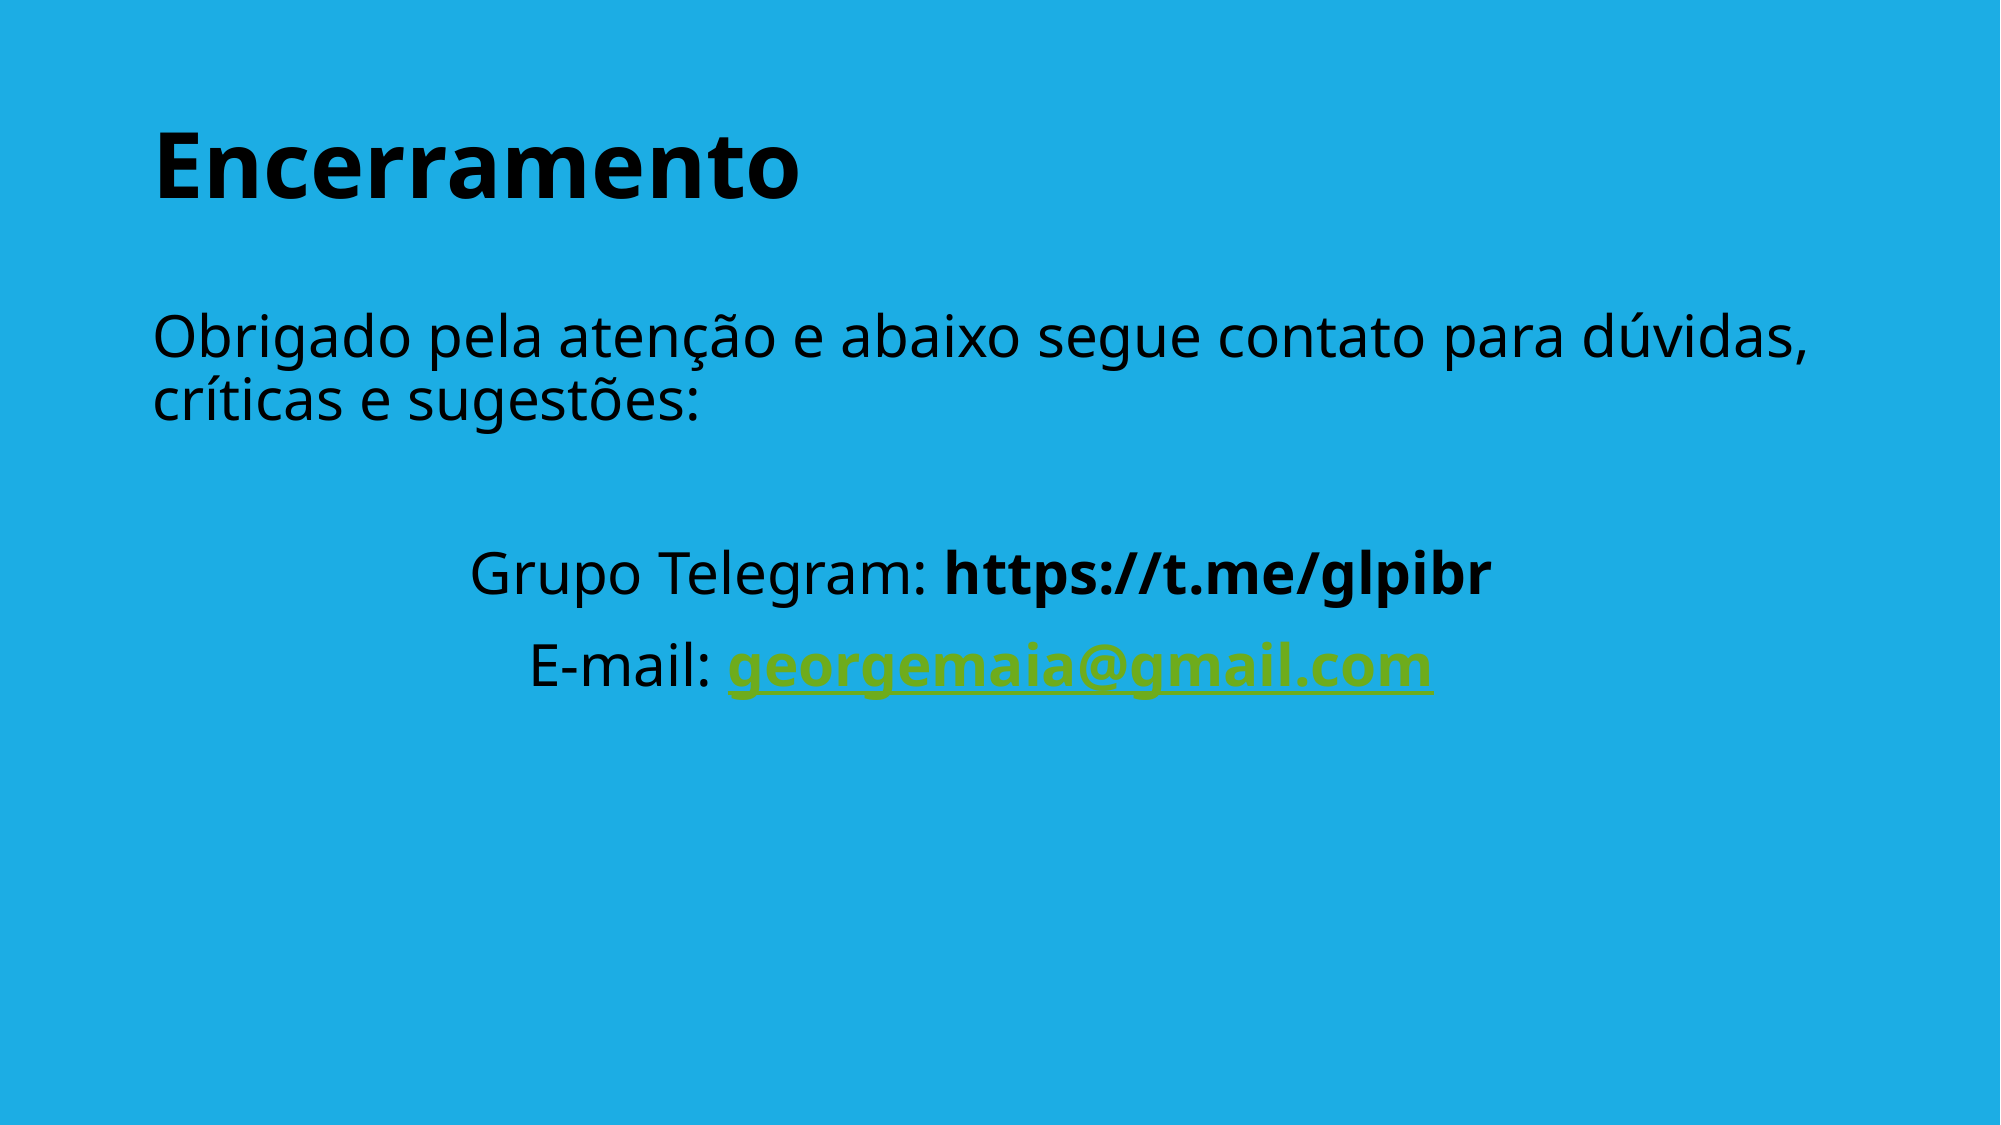

Encerramento
Obrigado pela atenção e abaixo segue contato para dúvidas, críticas e sugestões:
Grupo Telegram: https://t.me/glpibr
E-mail: georgemaia@gmail.com